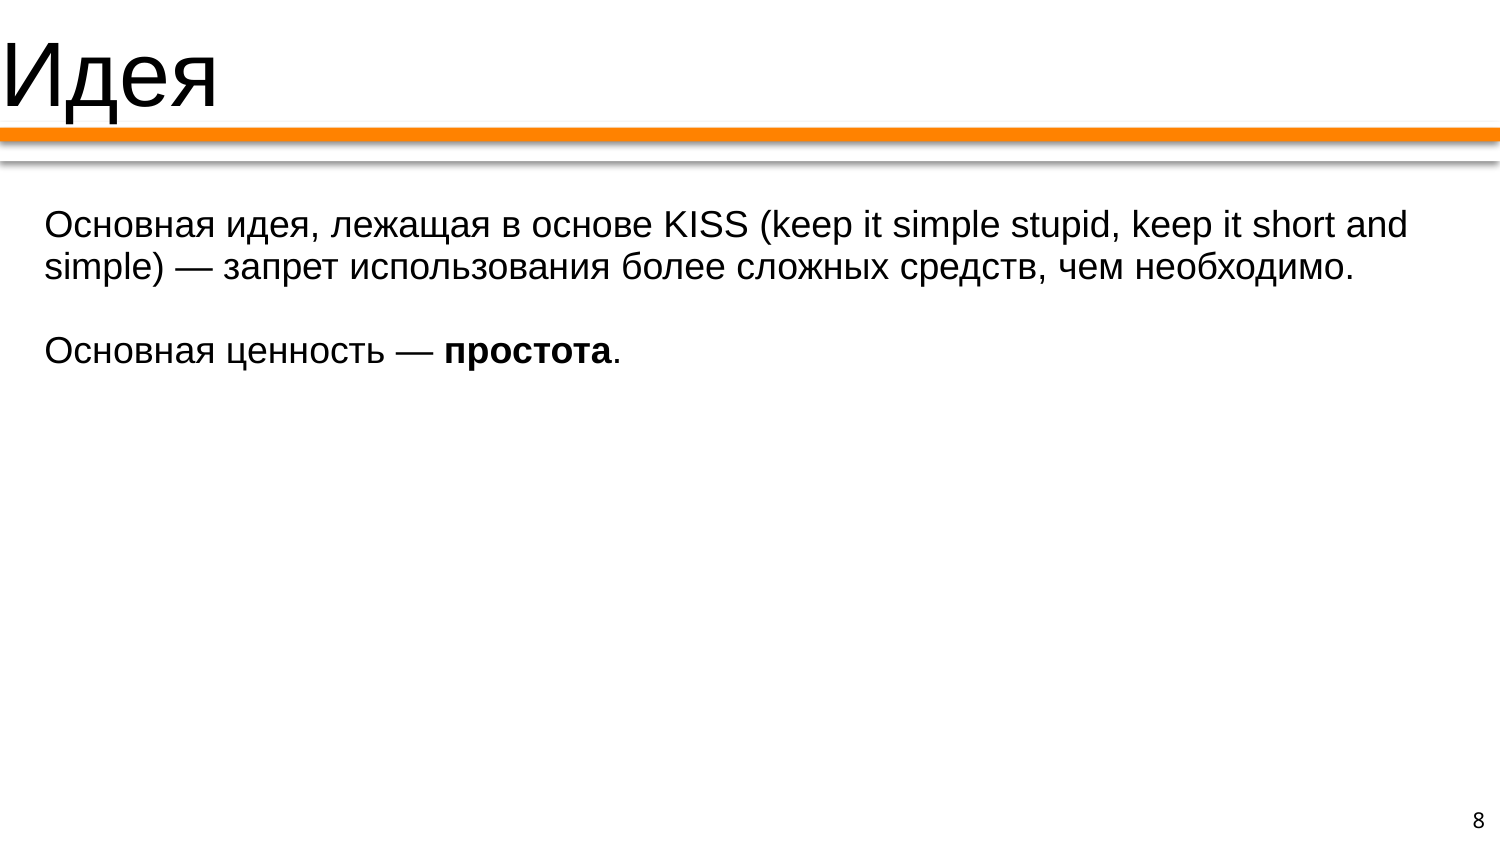

# Идея
Основная идея, лежащая в основе KISS (keep it simple stupid, keep it short and simple) — запрет использования более сложных средств, чем необходимо.
Основная ценность — простота.